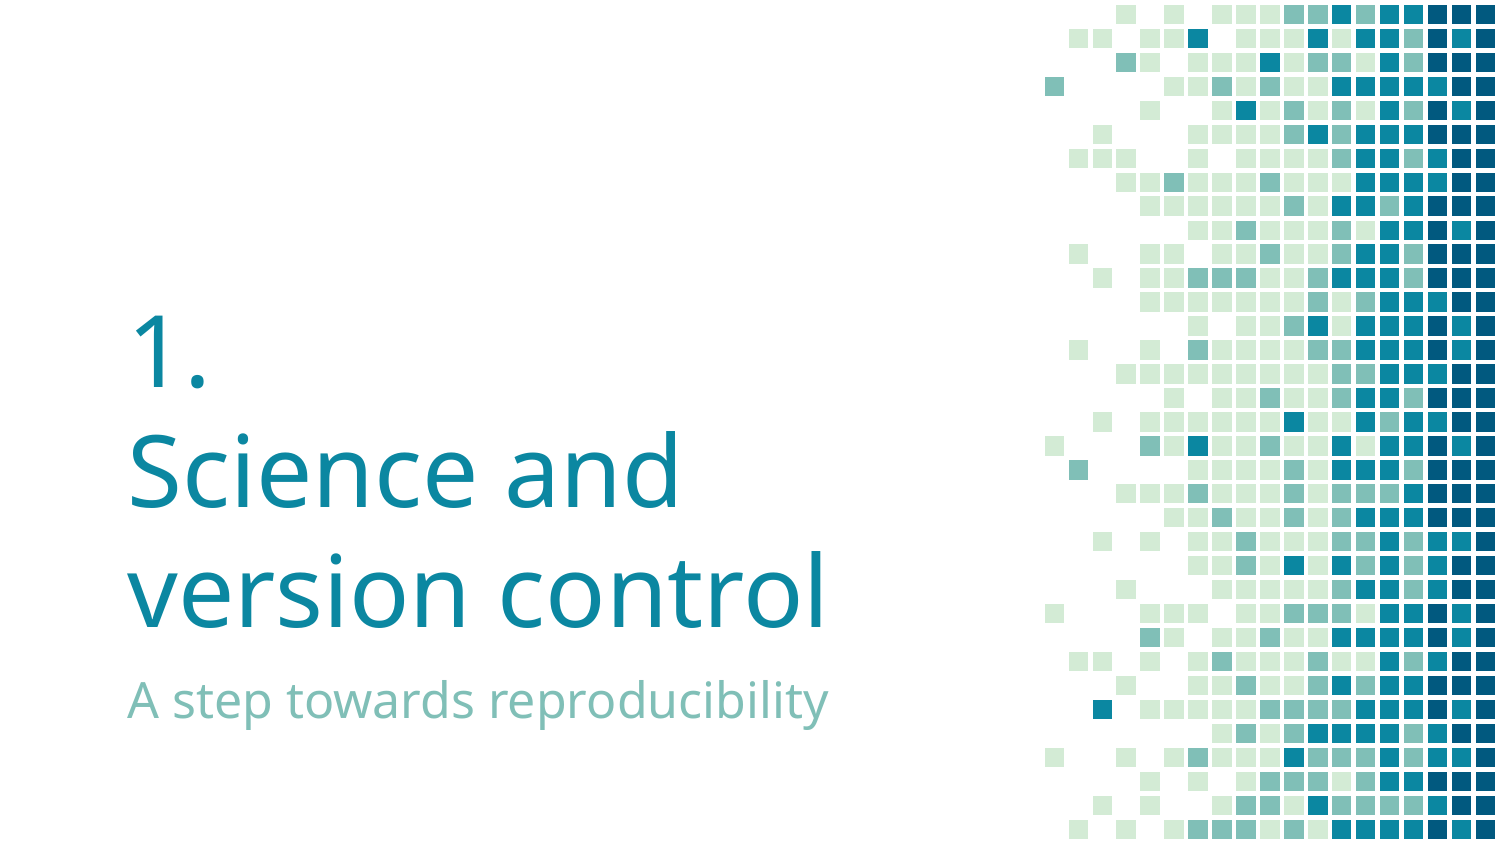

# 1. Science and version control
A step towards reproducibility